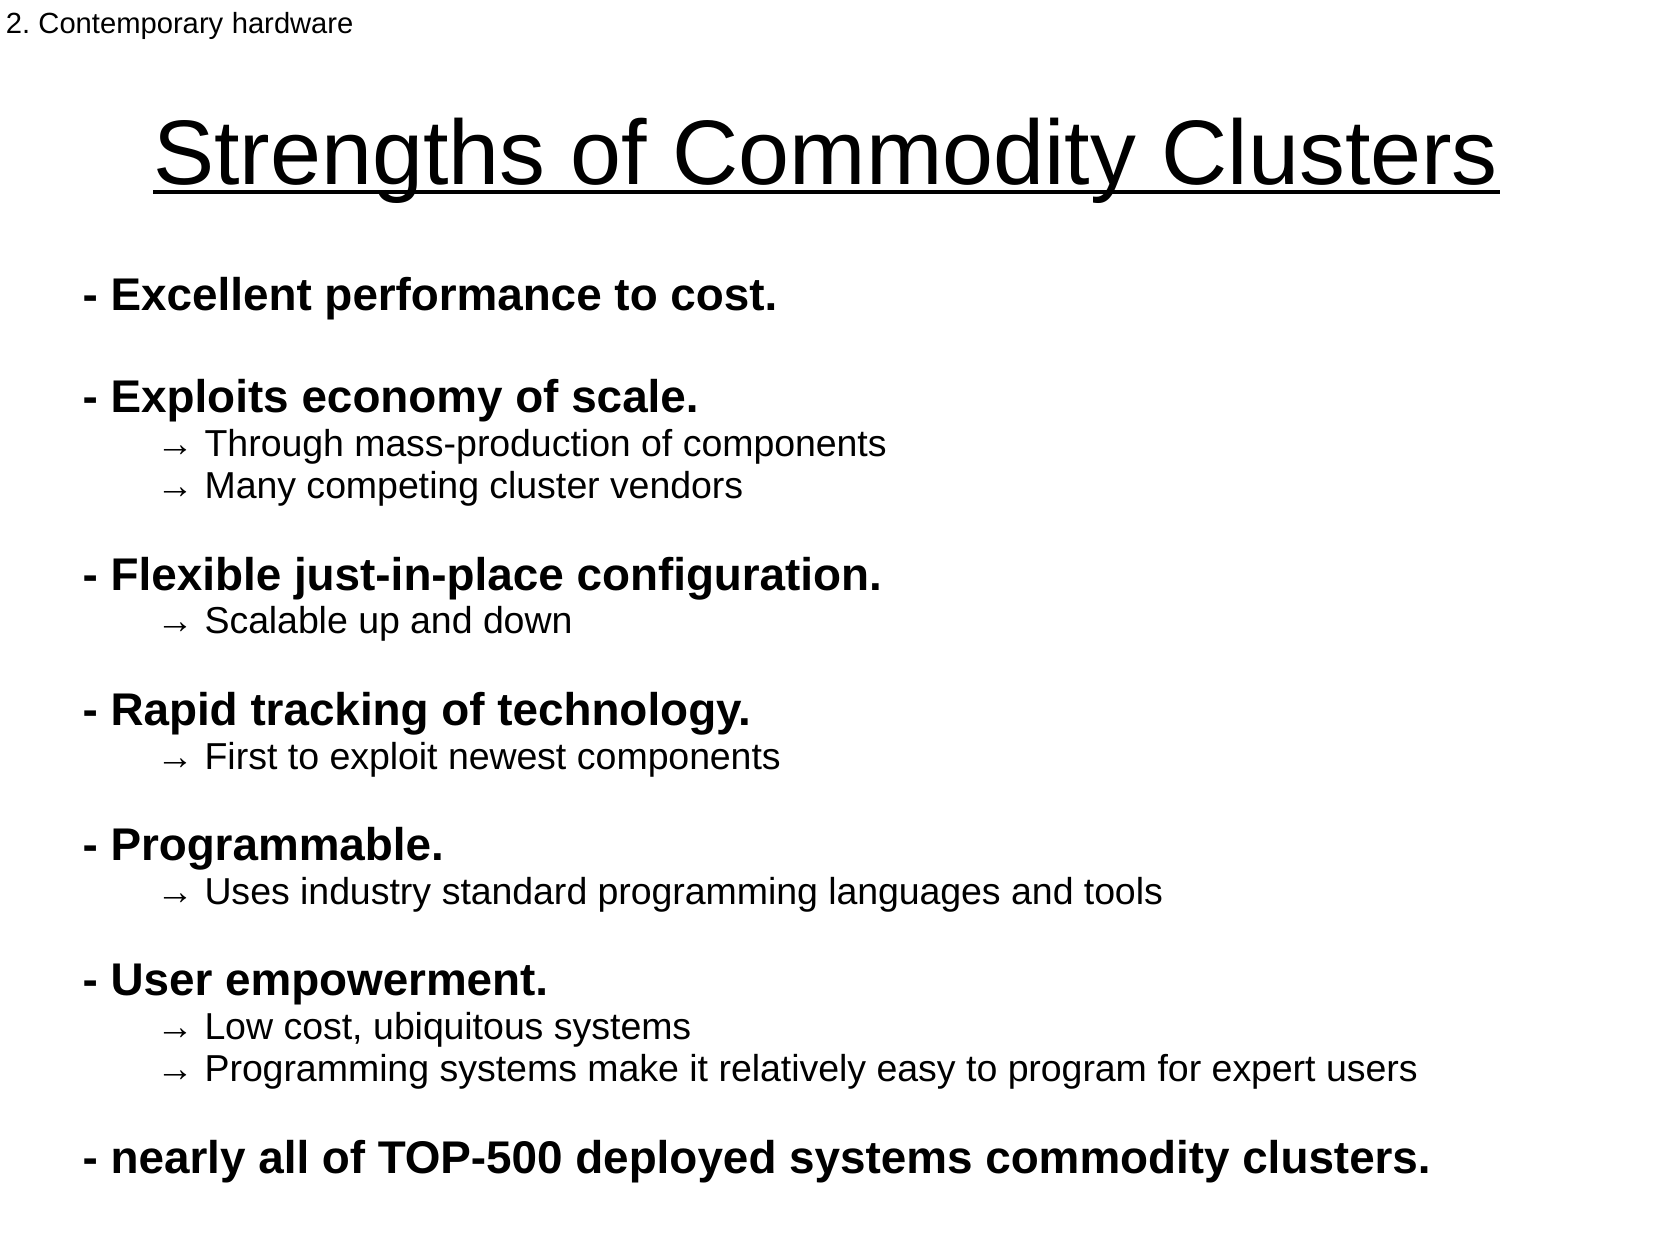

2. Contemporary hardware
# Strengths of Commodity Clusters
- Excellent performance to cost.
- Exploits economy of scale.
	→ Through mass-production of components
	→ Many competing cluster vendors
- Flexible just-in-place configuration.
	→ Scalable up and down
- Rapid tracking of technology.
	→ First to exploit newest components
- Programmable.
	→ Uses industry standard programming languages and tools
- User empowerment.
	→ Low cost, ubiquitous systems
	→ Programming systems make it relatively easy to program for expert users
- nearly all of TOP-500 deployed systems commodity clusters.